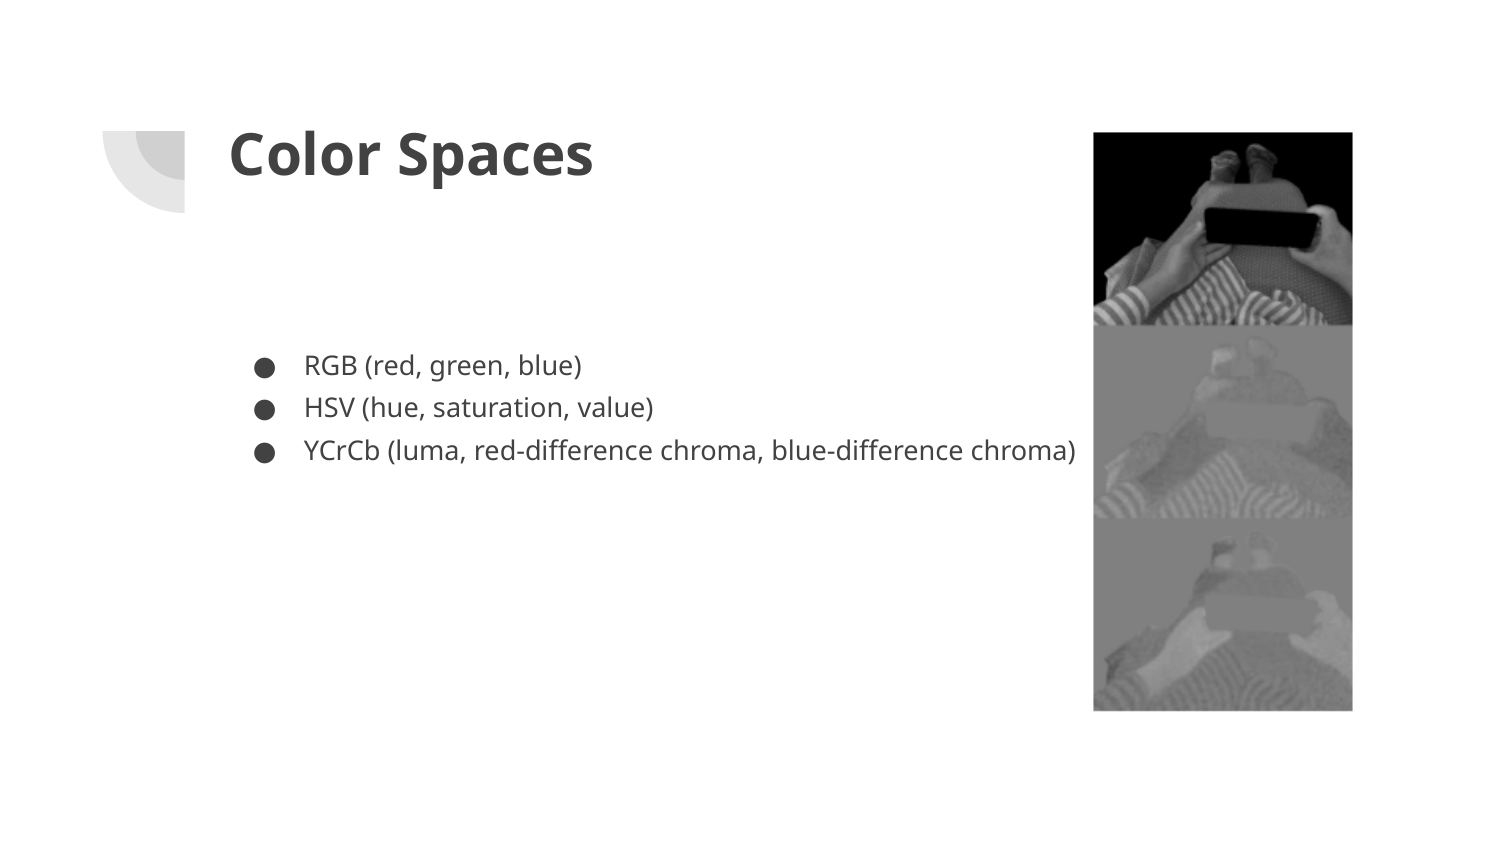

# Color Spaces
RGB (red, green, blue)
HSV (hue, saturation, value)
YCrCb (luma, red-difference chroma, blue-difference chroma)